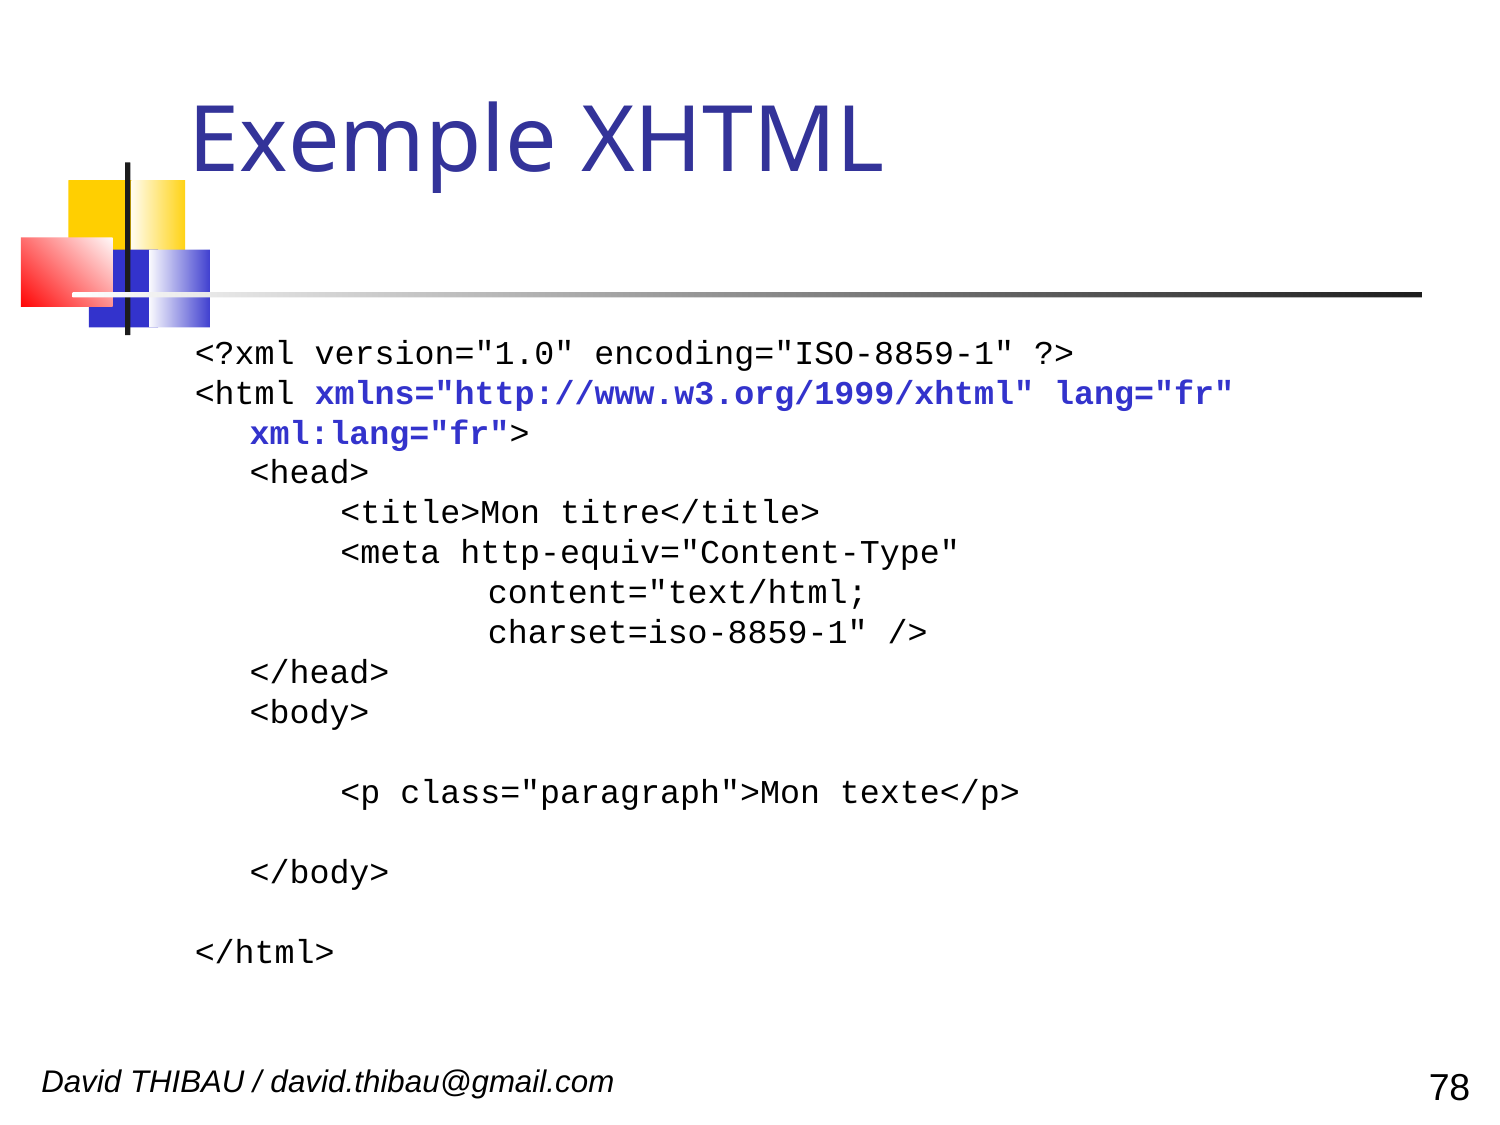

# Exemple XHTML
<?xml version="1.0" encoding="ISO-8859-1" ?>
<html xmlns="http://www.w3.org/1999/xhtml" lang="fr" xml:lang="fr">
	<head>
			<title>Mon titre</title>
			<meta http-equiv="Content-Type"
				content="text/html;
				charset=iso-8859-1" />
	</head>
	<body>
			<p class="paragraph">Mon texte</p>
	</body>
</html>